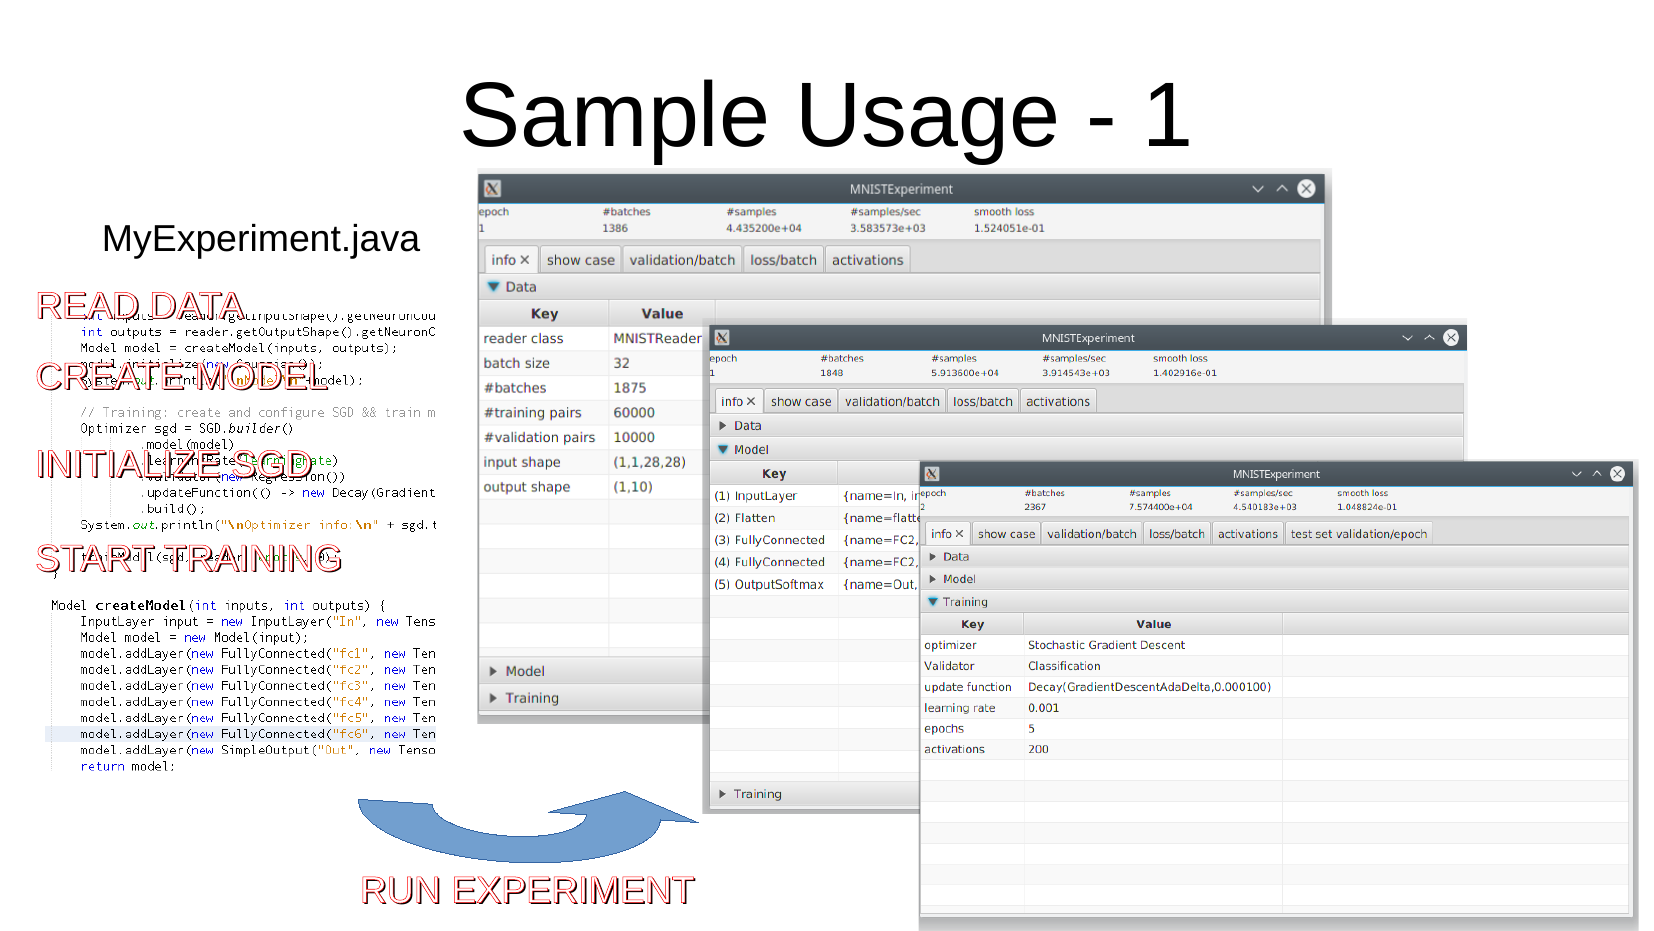

# Sample Usage - 1
MyExperiment.java
Read data
Create Model
INITIALIZE SGD
Start TRAINING
Run experiment